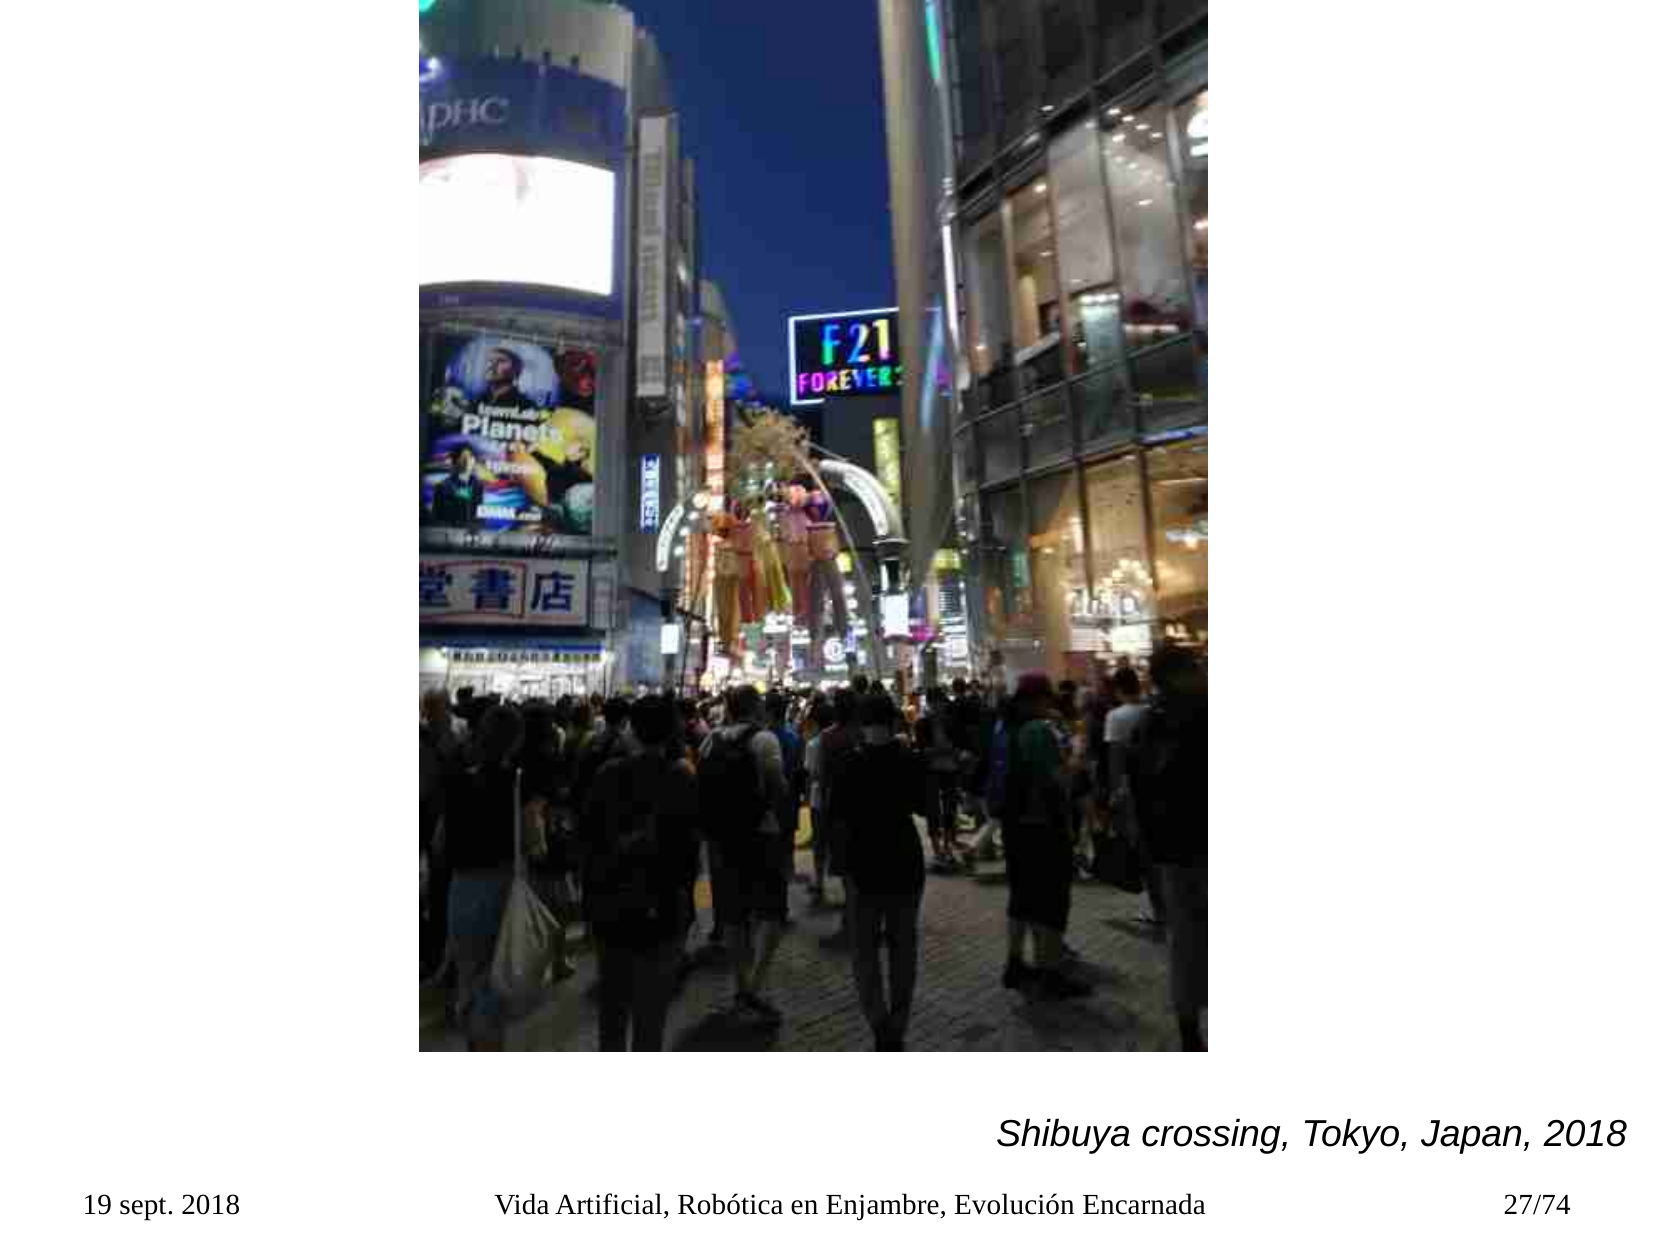

Shibuya crossing, Tokyo, Japan, 2018
19 sept. 2018
Vida Artificial, Robótica en Enjambre, Evolución Encarnada
27